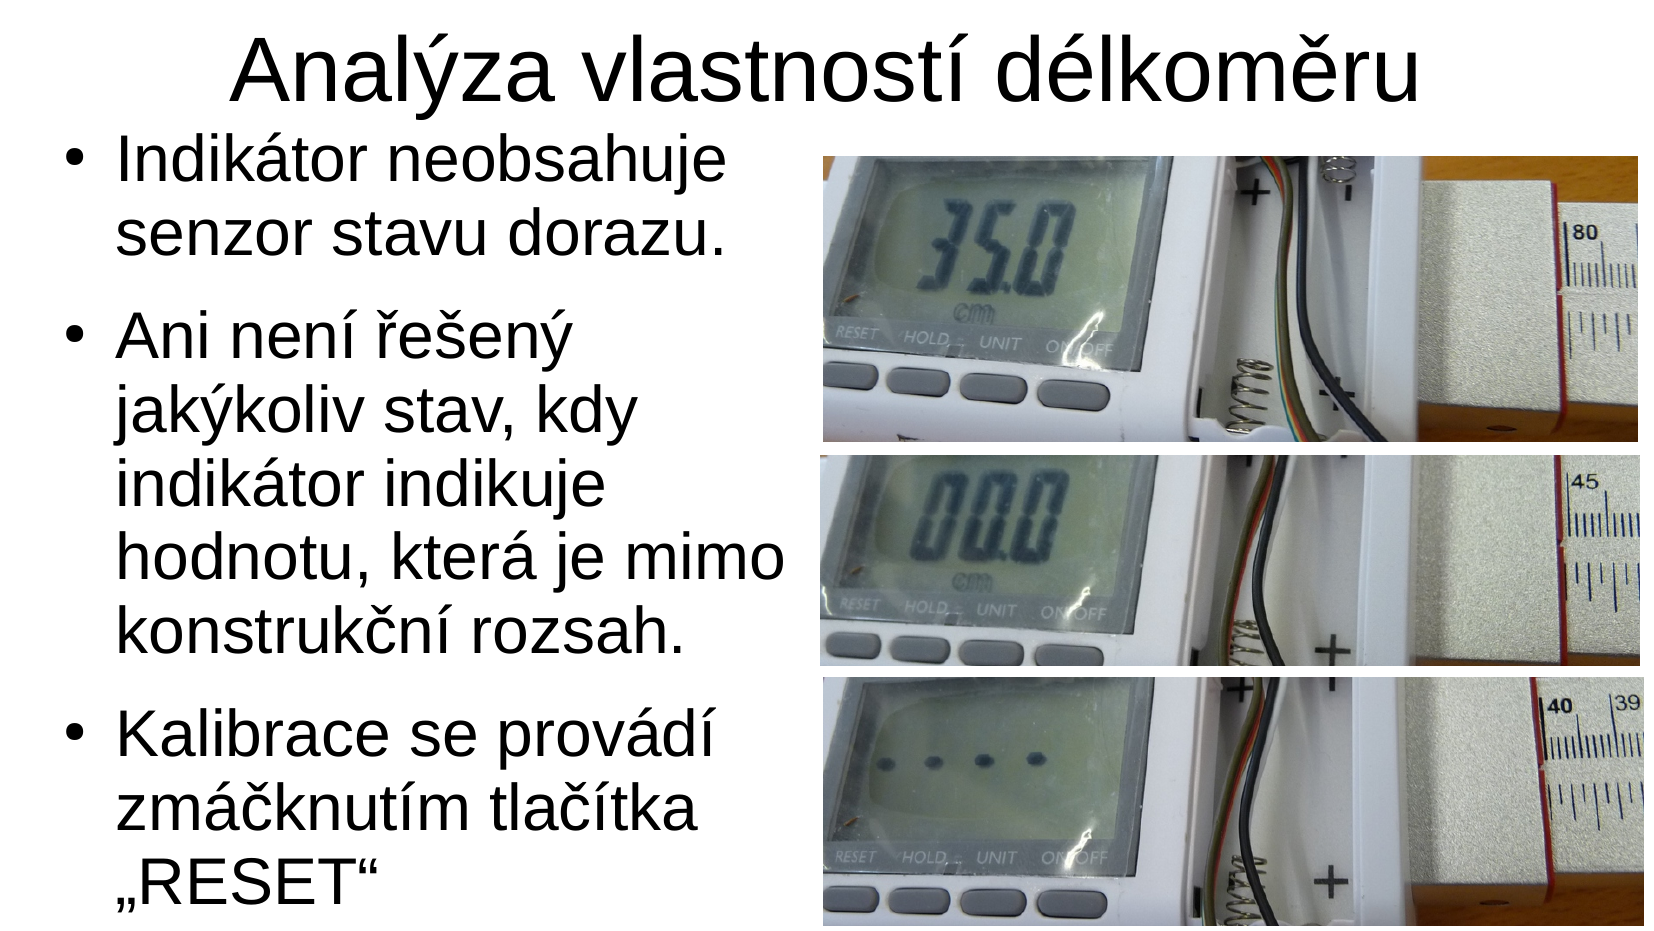

# Analýza vlastností délkoměru
Indikátor neobsahuje senzor stavu dorazu.
Ani není řešený jakýkoliv stav, kdy indikátor indikuje hodnotu, která je mimo konstrukční rozsah.
Kalibrace se provádí zmáčknutím tlačítka „RESET“